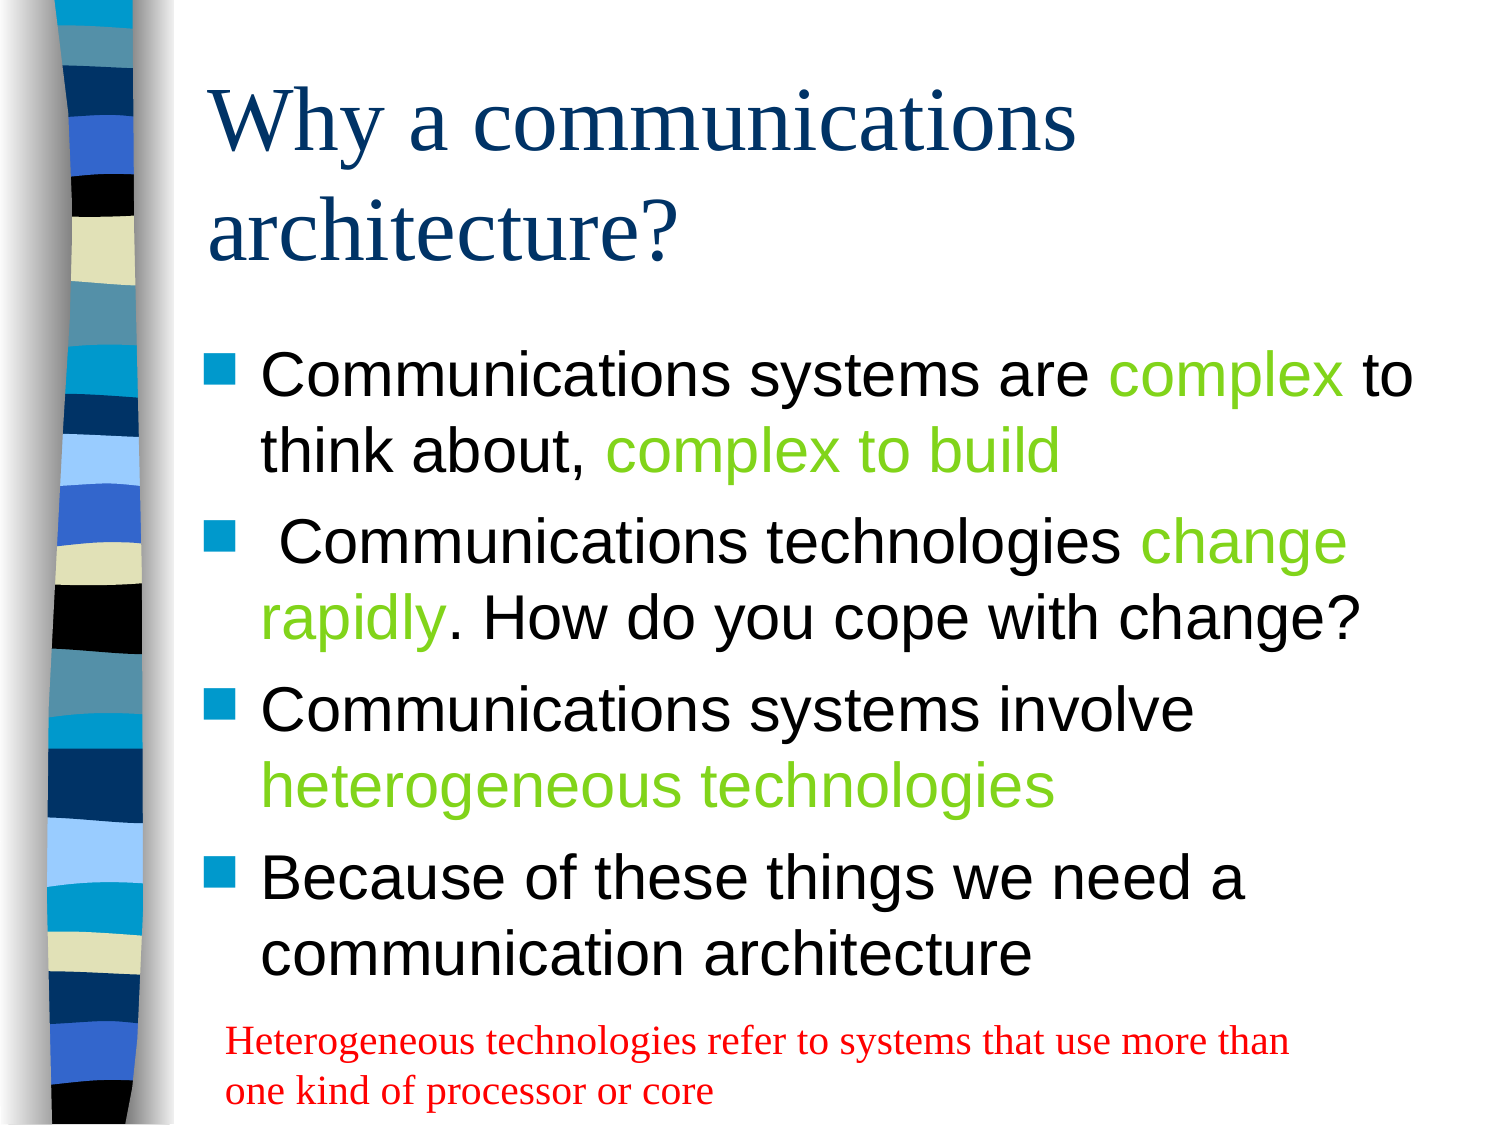

# Why a communications architecture?
Communications systems are complex to think about, complex to build
 Communications technologies change rapidly. How do you cope with change?
Communications systems involve heterogeneous technologies
Because of these things we need a communication architecture
Heterogeneous technologies refer to systems that use more than one kind of processor or core